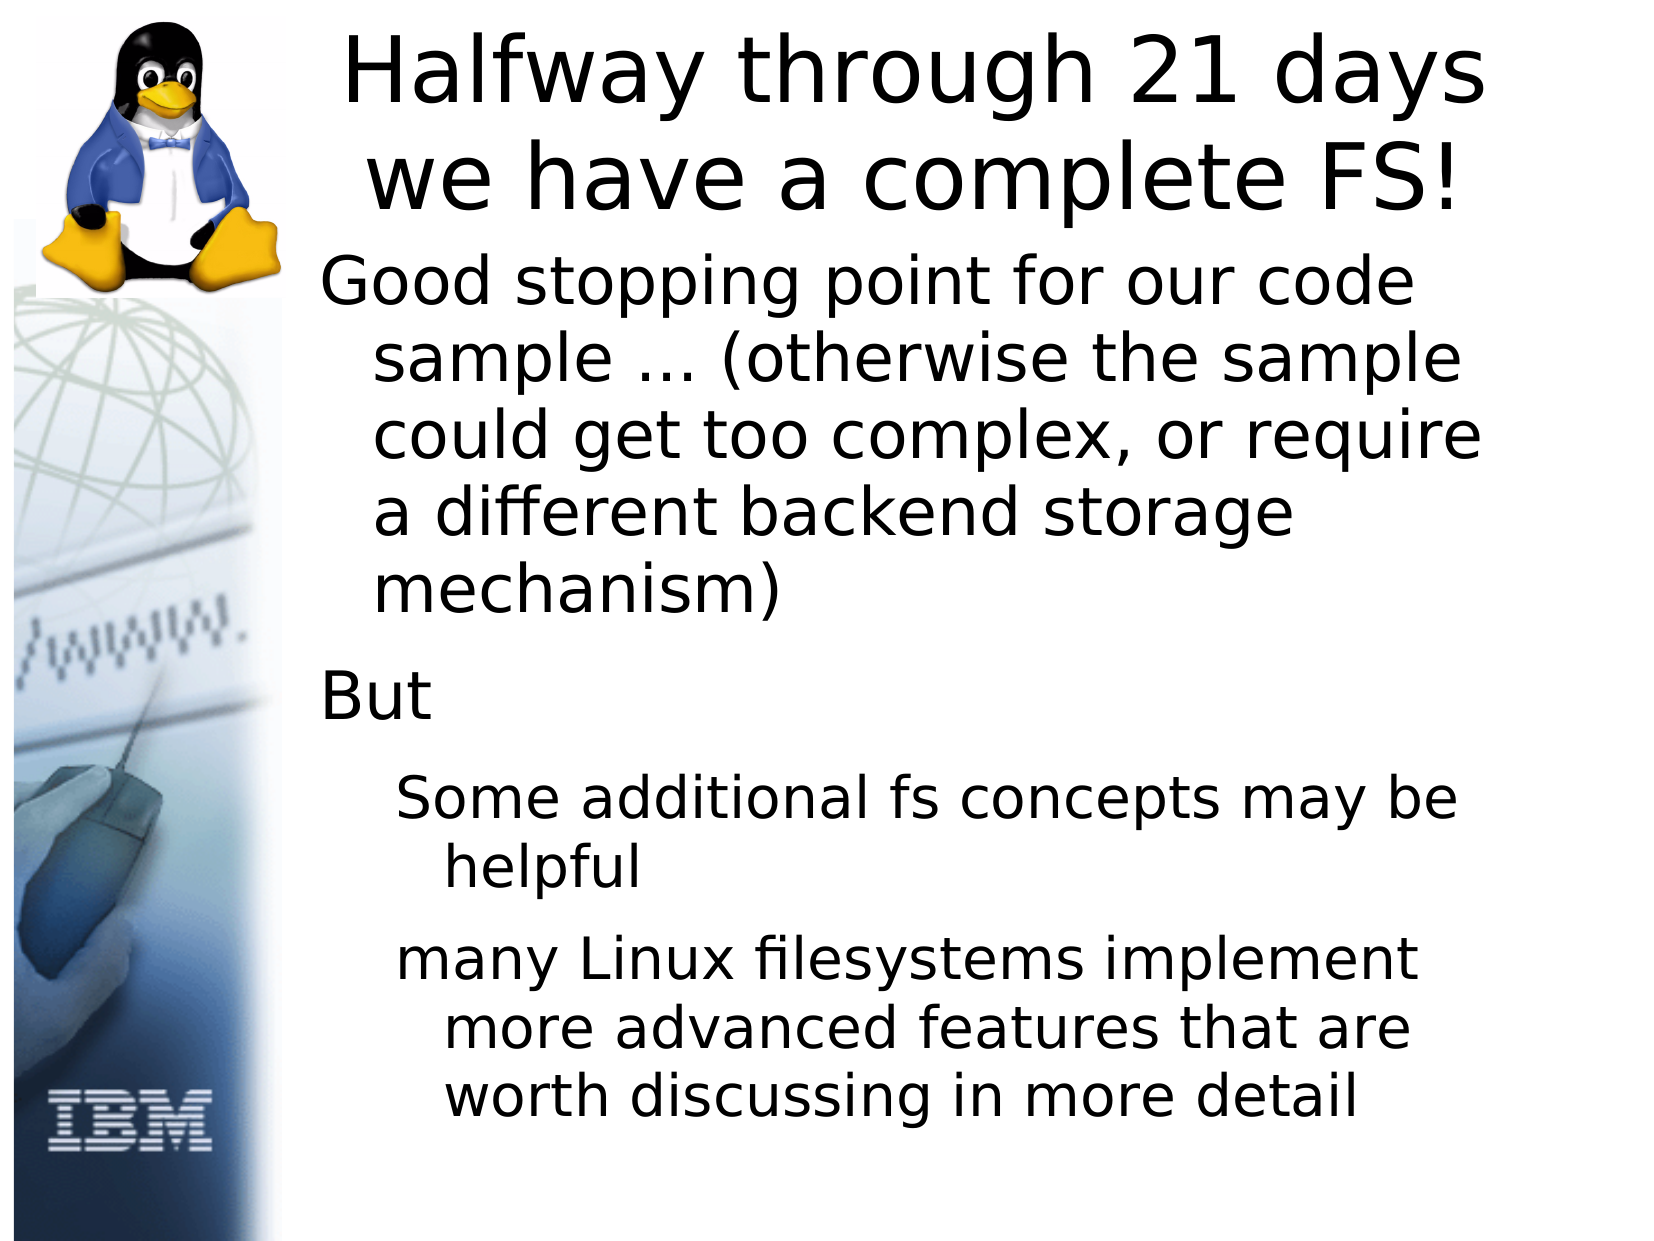

# Halfway through 21 days we have a complete FS!
Good stopping point for our code sample ... (otherwise the sample could get too complex, or require a different backend storage mechanism)
But
Some additional fs concepts may be helpful
many Linux filesystems implement more advanced features that are worth discussing in more detail